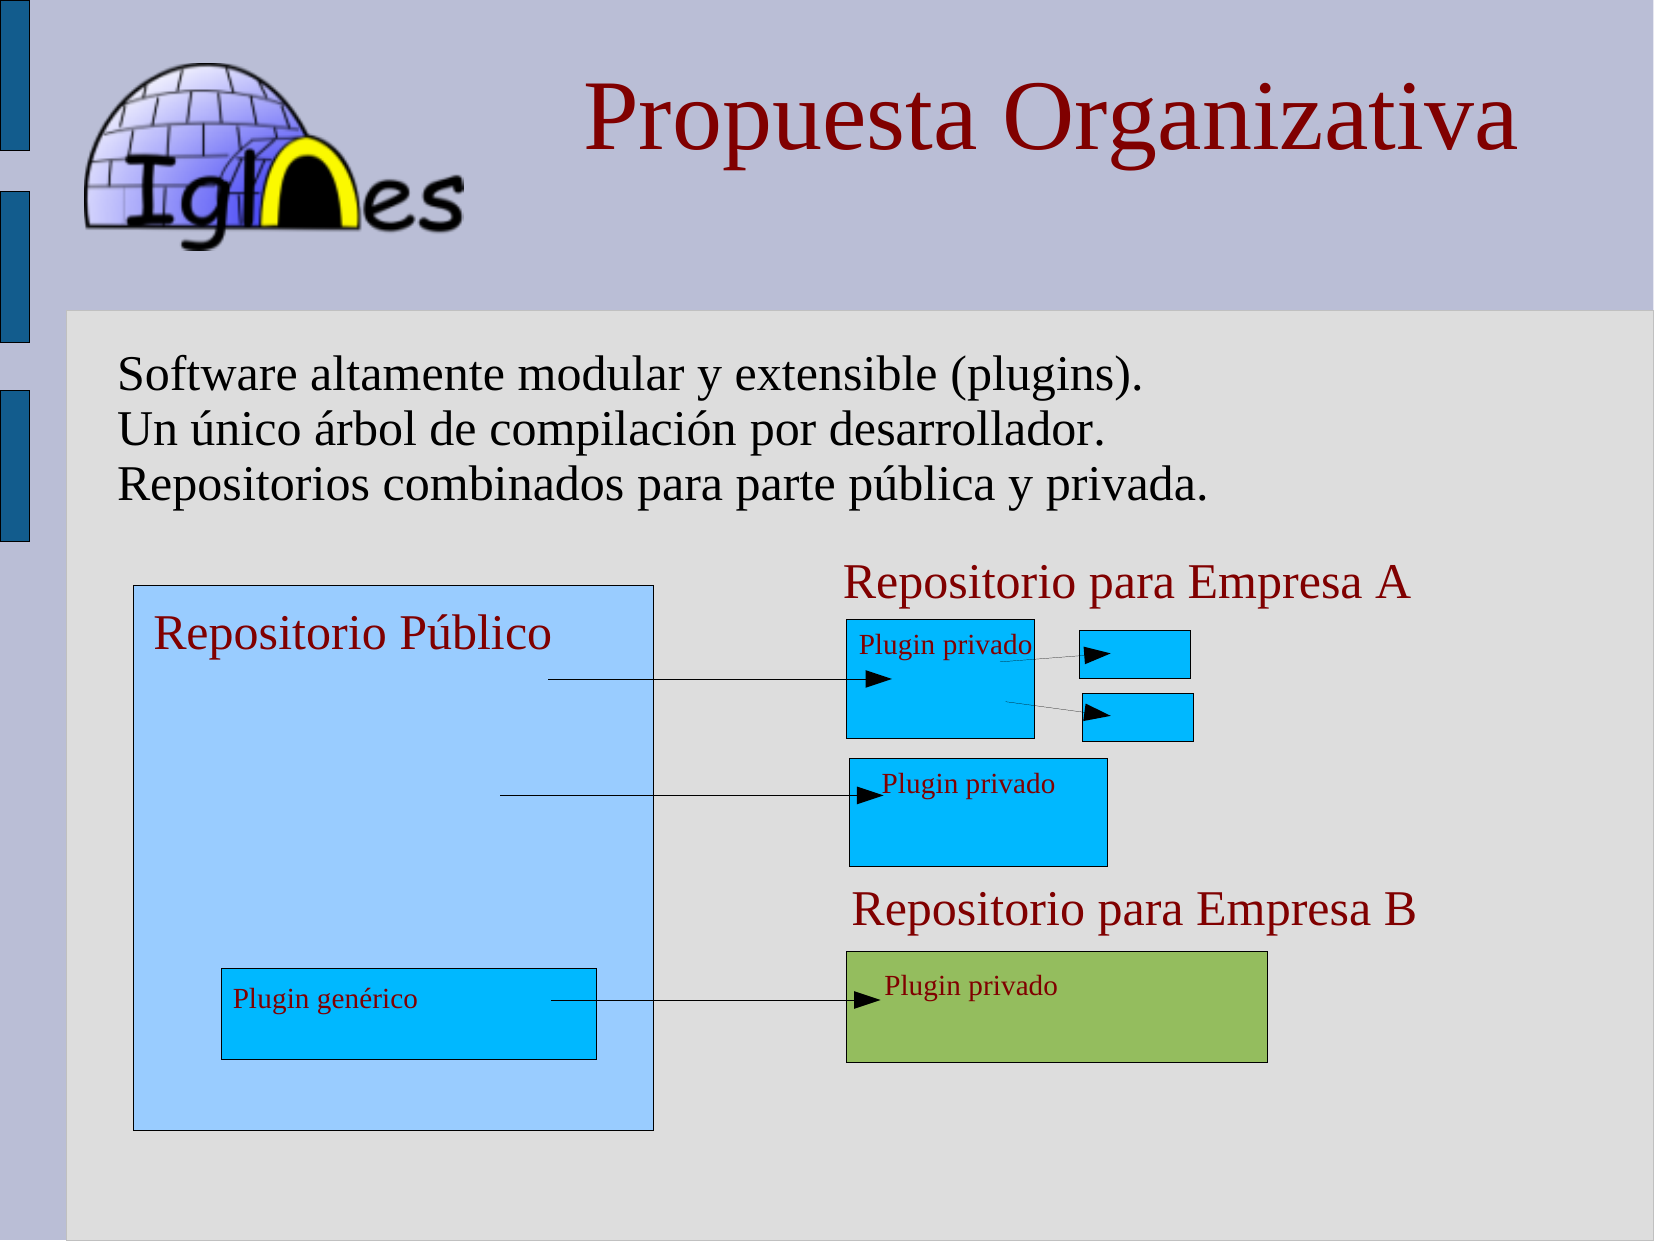

Propuesta Organizativa
Software altamente modular y extensible (plugins).
Un único árbol de compilación por desarrollador.
Repositorios combinados para parte pública y privada.
Repositorio para Empresa A
Repositorio Público
Plugin privado
Plugin privado
Repositorio para Empresa B
Plugin privado
Plugin genérico